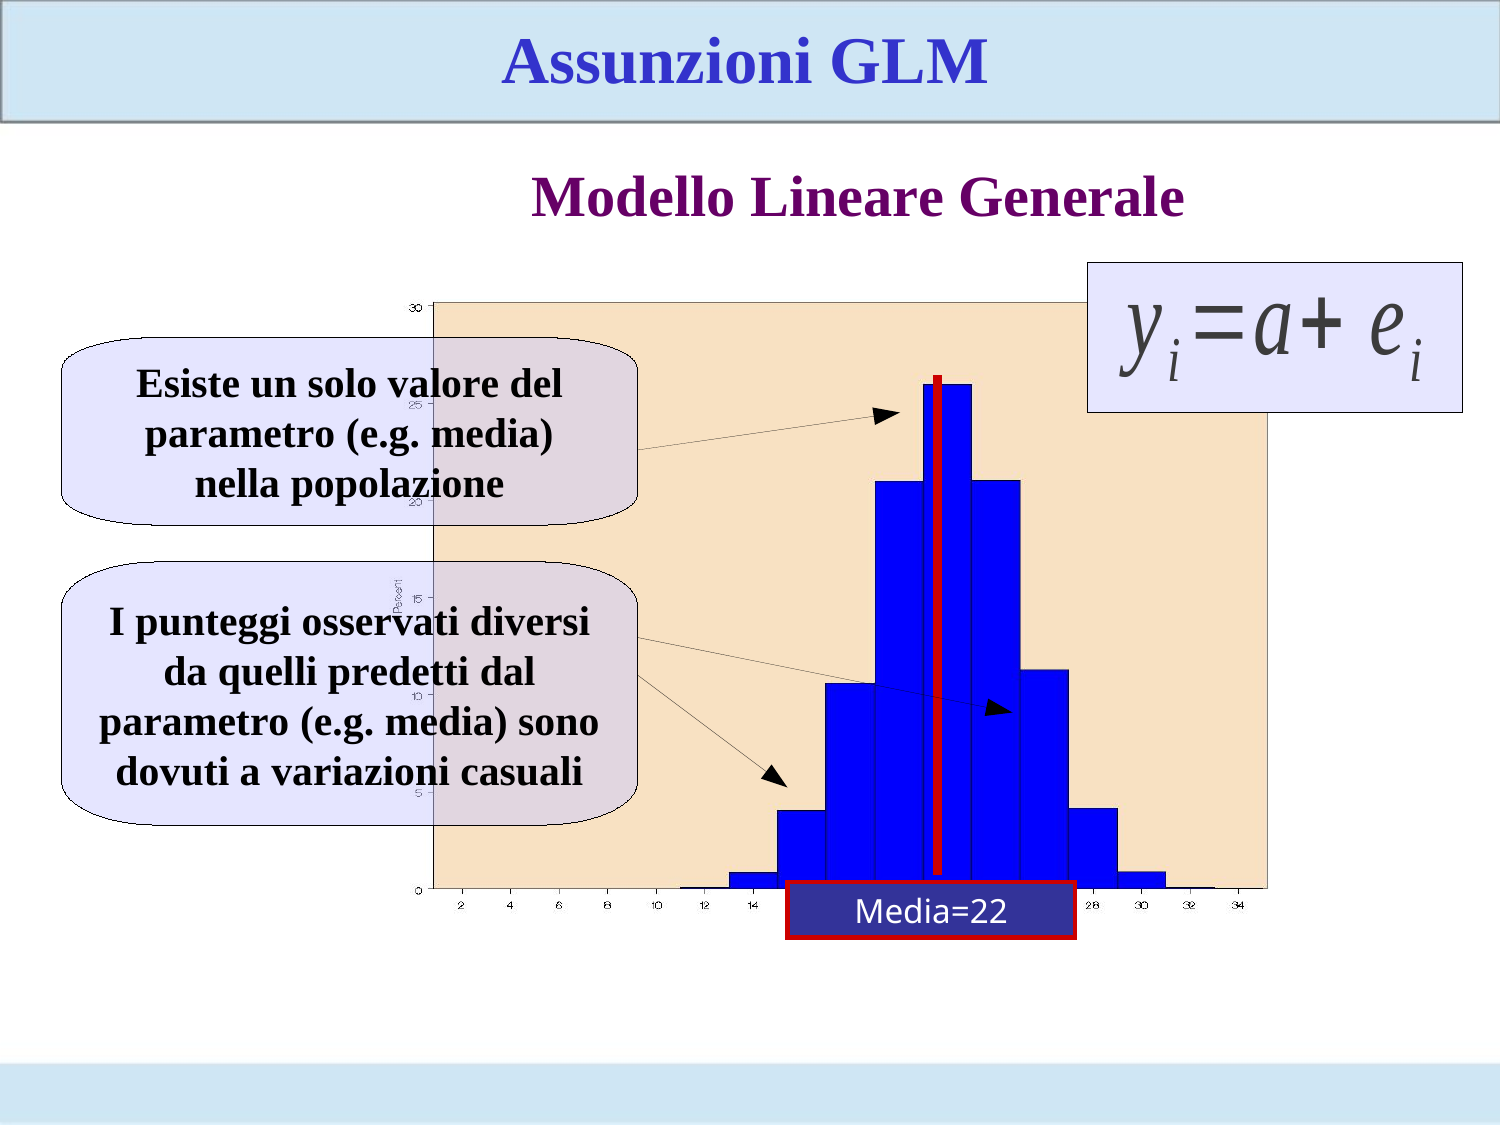

# Assunzioni GLM
Modello Lineare Generale
Esiste un solo valore del parametro (e.g. media) nella popolazione
I punteggi osservati diversi da quelli predetti dal parametro (e.g. media) sono dovuti a variazioni casuali
Media=22
47